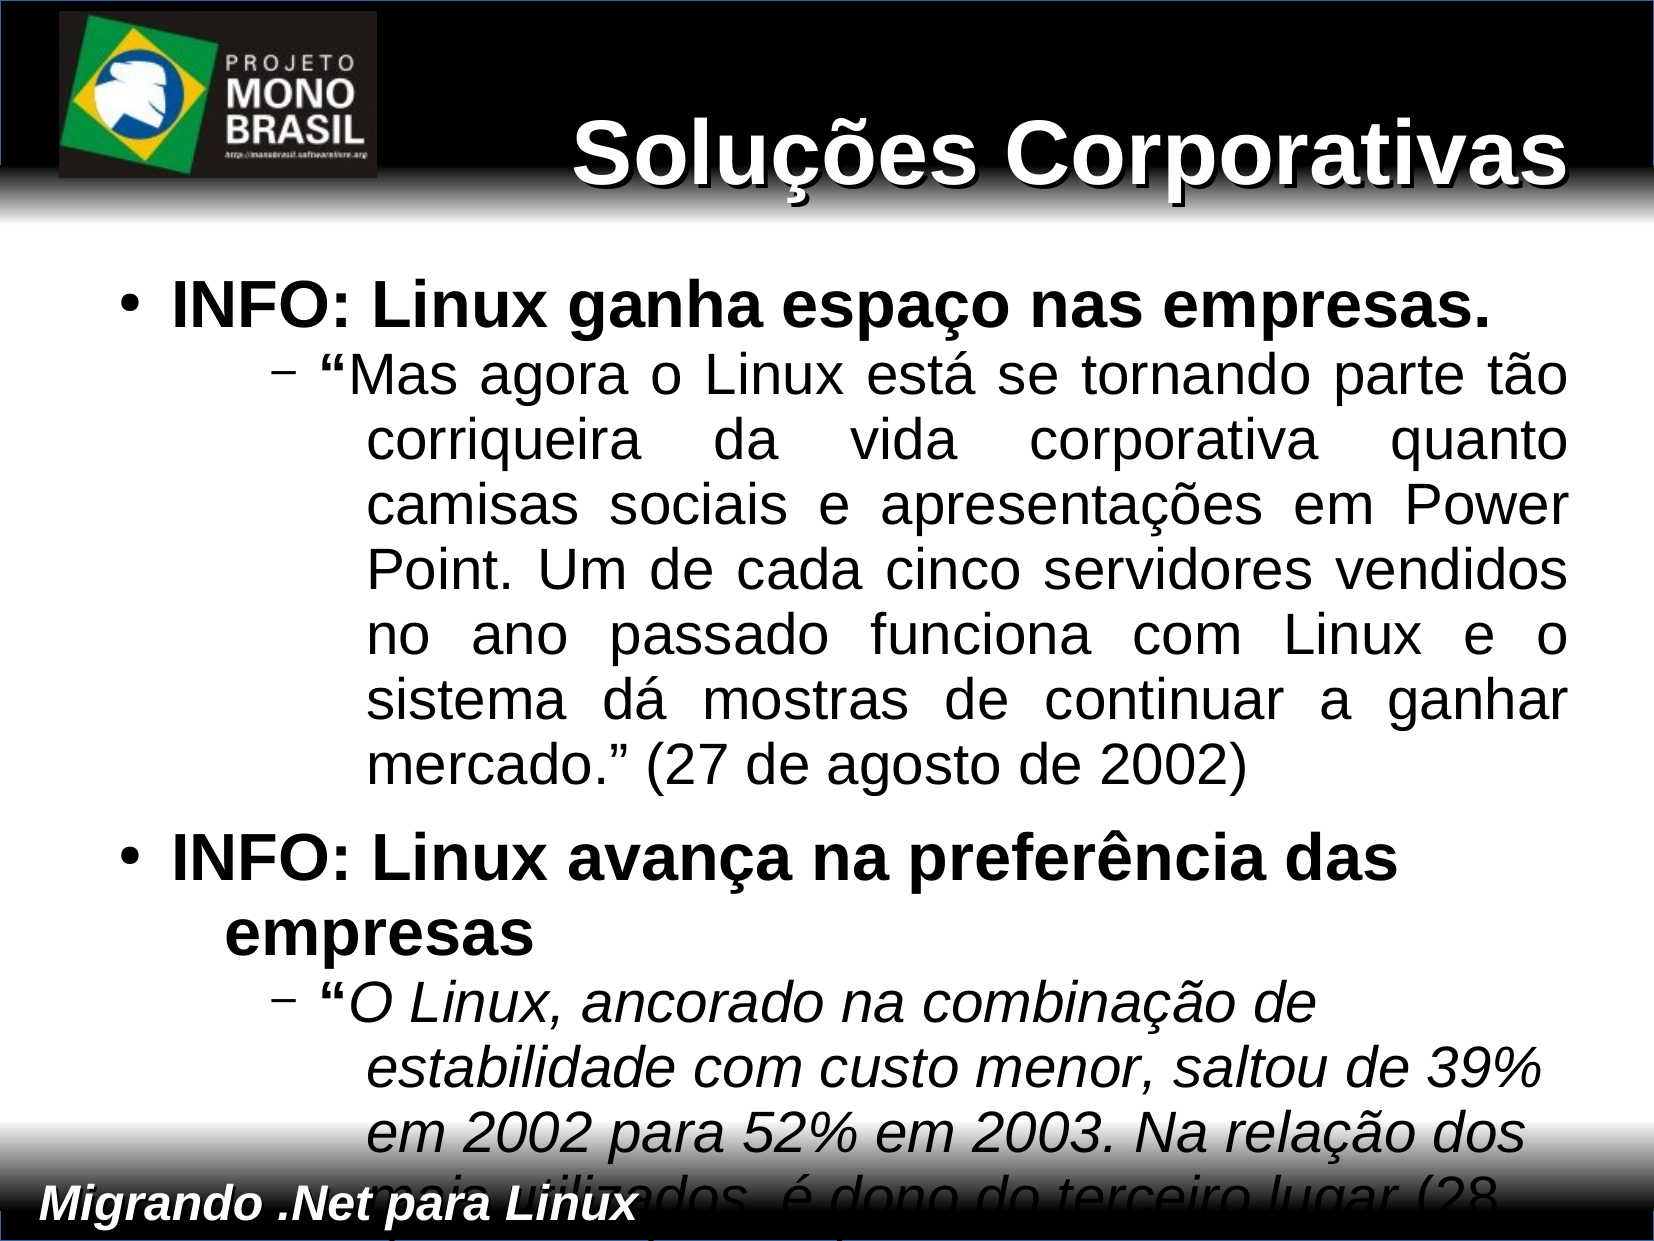

# Soluções Corporativas
INFO: Linux ganha espaço nas empresas.
“Mas agora o Linux está se tornando parte tão corriqueira da vida corporativa quanto camisas sociais e apresentações em Power Point. Um de cada cinco servidores vendidos no ano passado funciona com Linux e o sistema dá mostras de continuar a ganhar mercado.” (27 de agosto de 2002)
INFO: Linux avança na preferência das empresas
“O Linux, ancorado na combinação de estabilidade com custo menor, saltou de 39% em 2002 para 52% em 2003. Na relação dos mais utilizados, é dono do terceiro lugar.(28 de março de 2003)
Migrando .Net para Linux